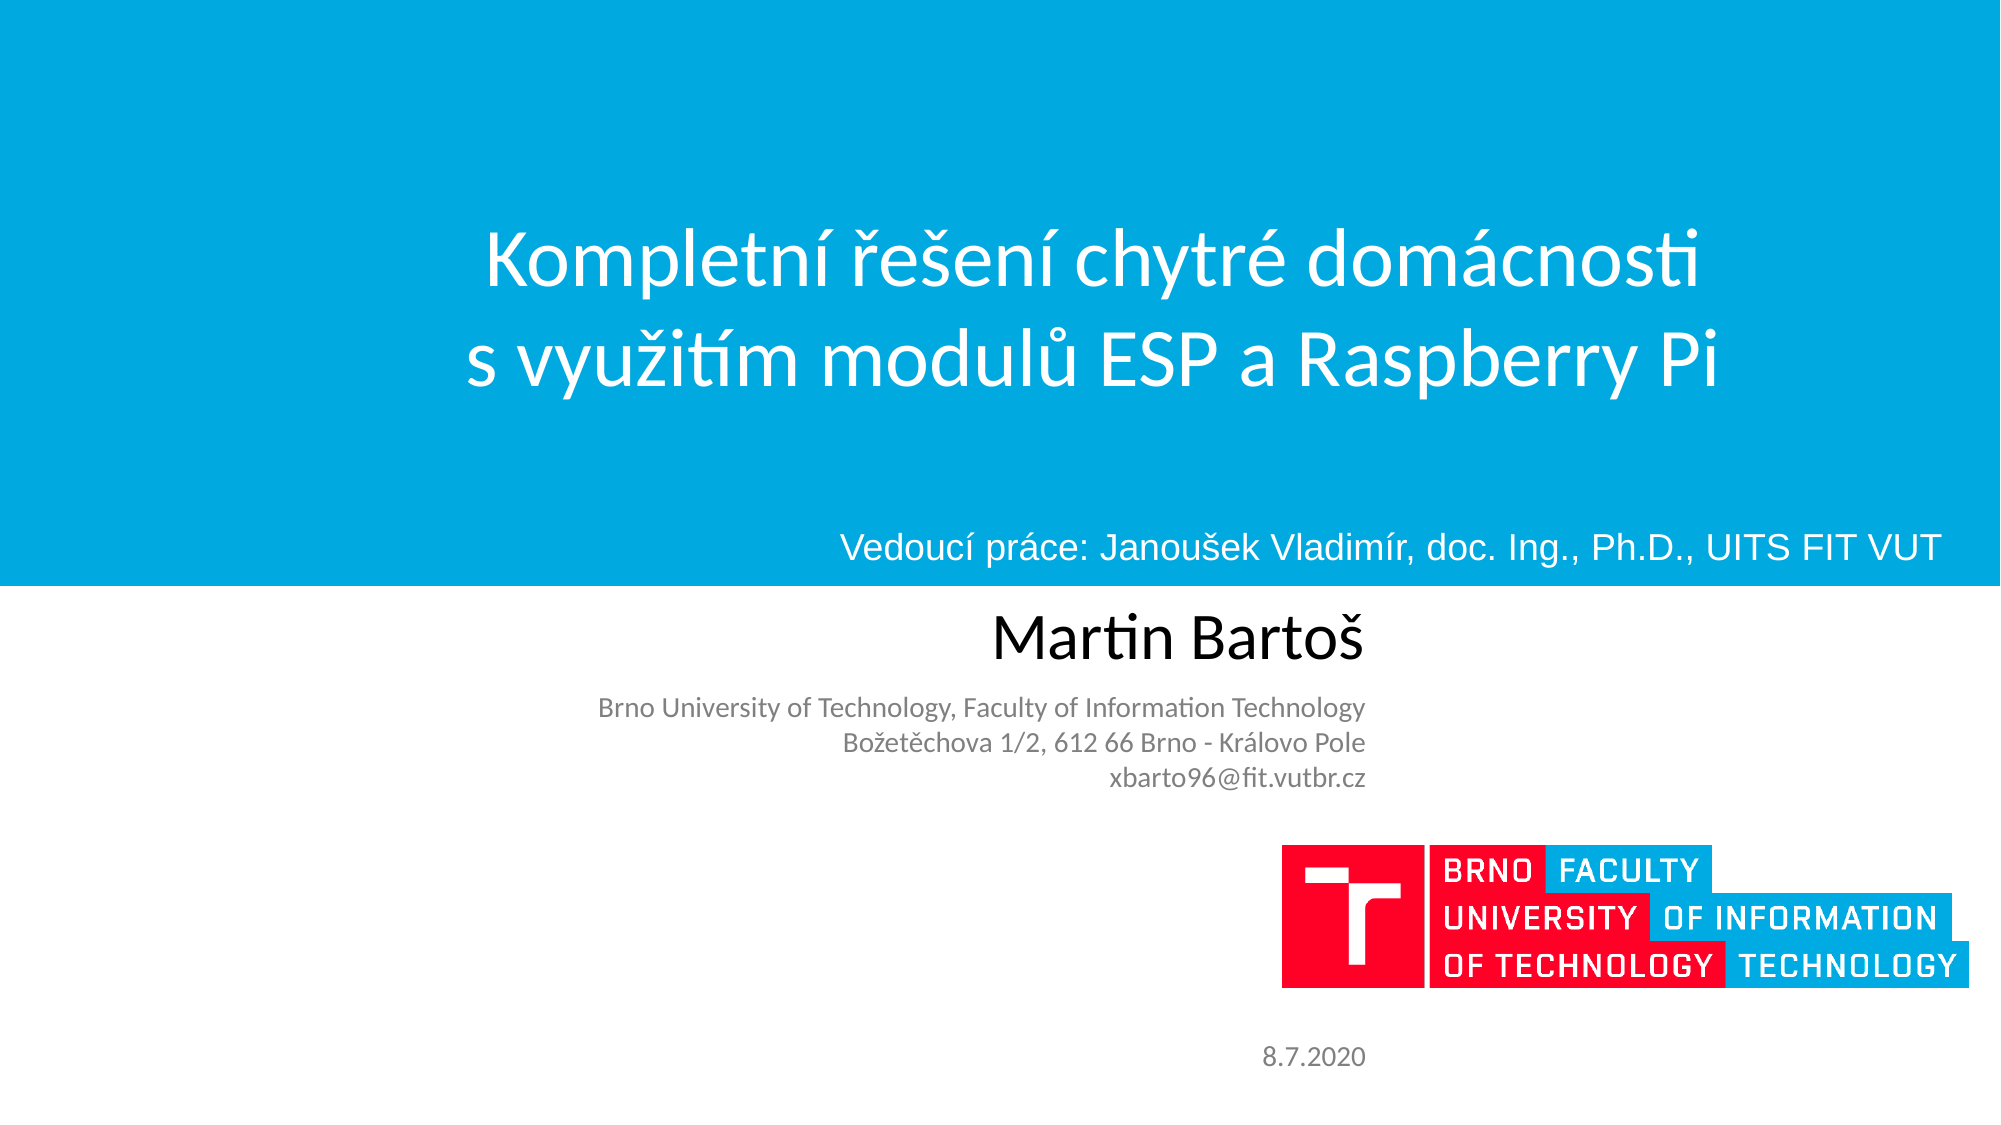

# Kompletní řešení chytré domácnosti s využitím modulů ESP a Raspberry Pi
Vedoucí práce: Janoušek Vladimír, doc. Ing., Ph.D., UITS FIT VUT
Martin Bartoš
Brno University of Technology, Faculty of Information Technology
Božetěchova 1/2, 612 66 Brno - Královo Pole
xbarto96@fit.vutbr.cz
8.7.2020